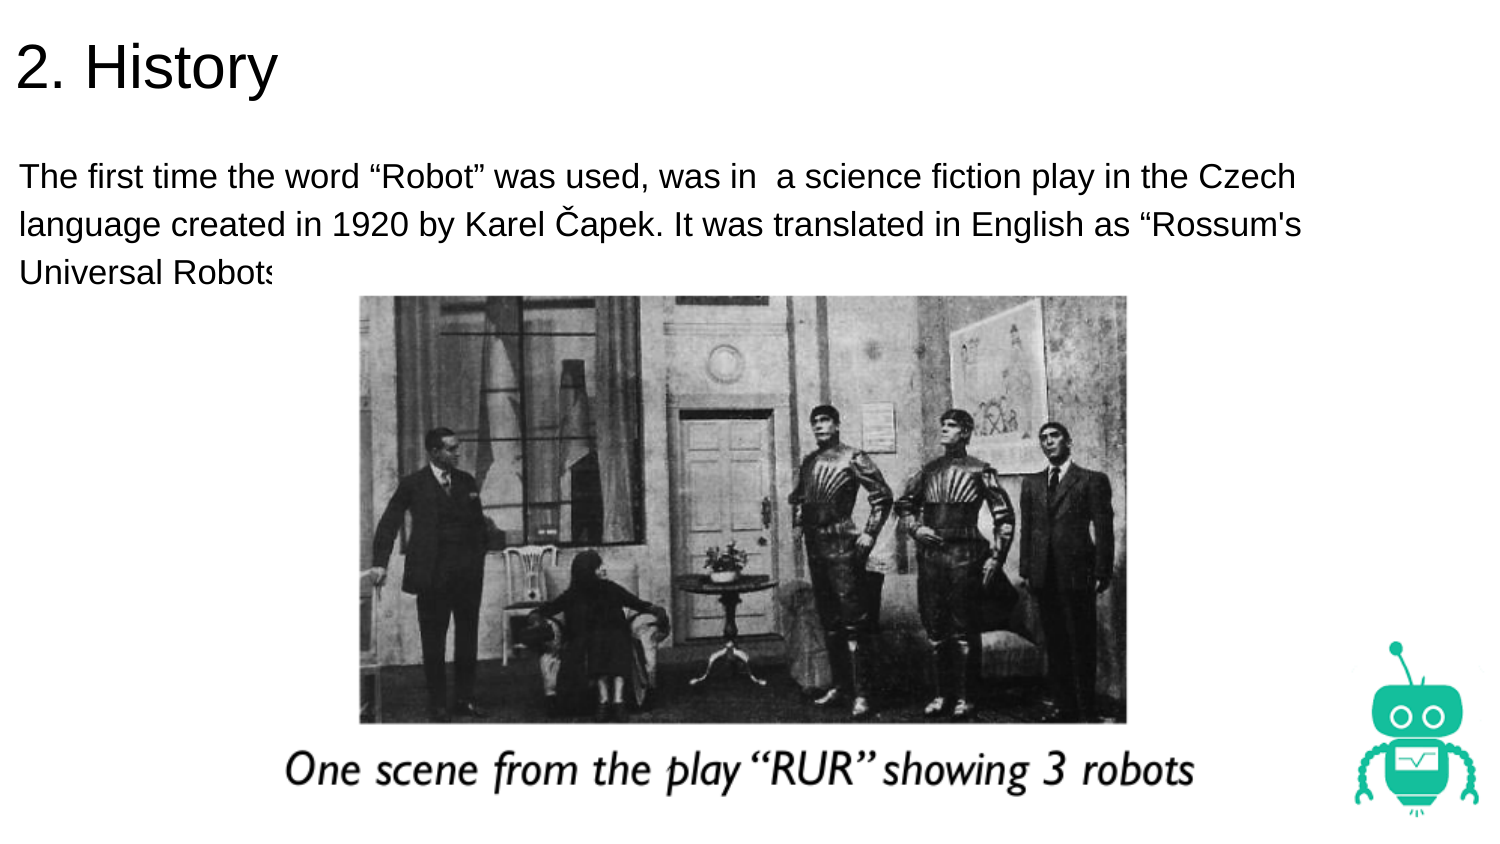

# 2. History
The first time the word “Robot” was used, was in a science fiction play in the Czech language created in 1920 by Karel Čapek. It was translated in English as “Rossum's Universal Robots”.